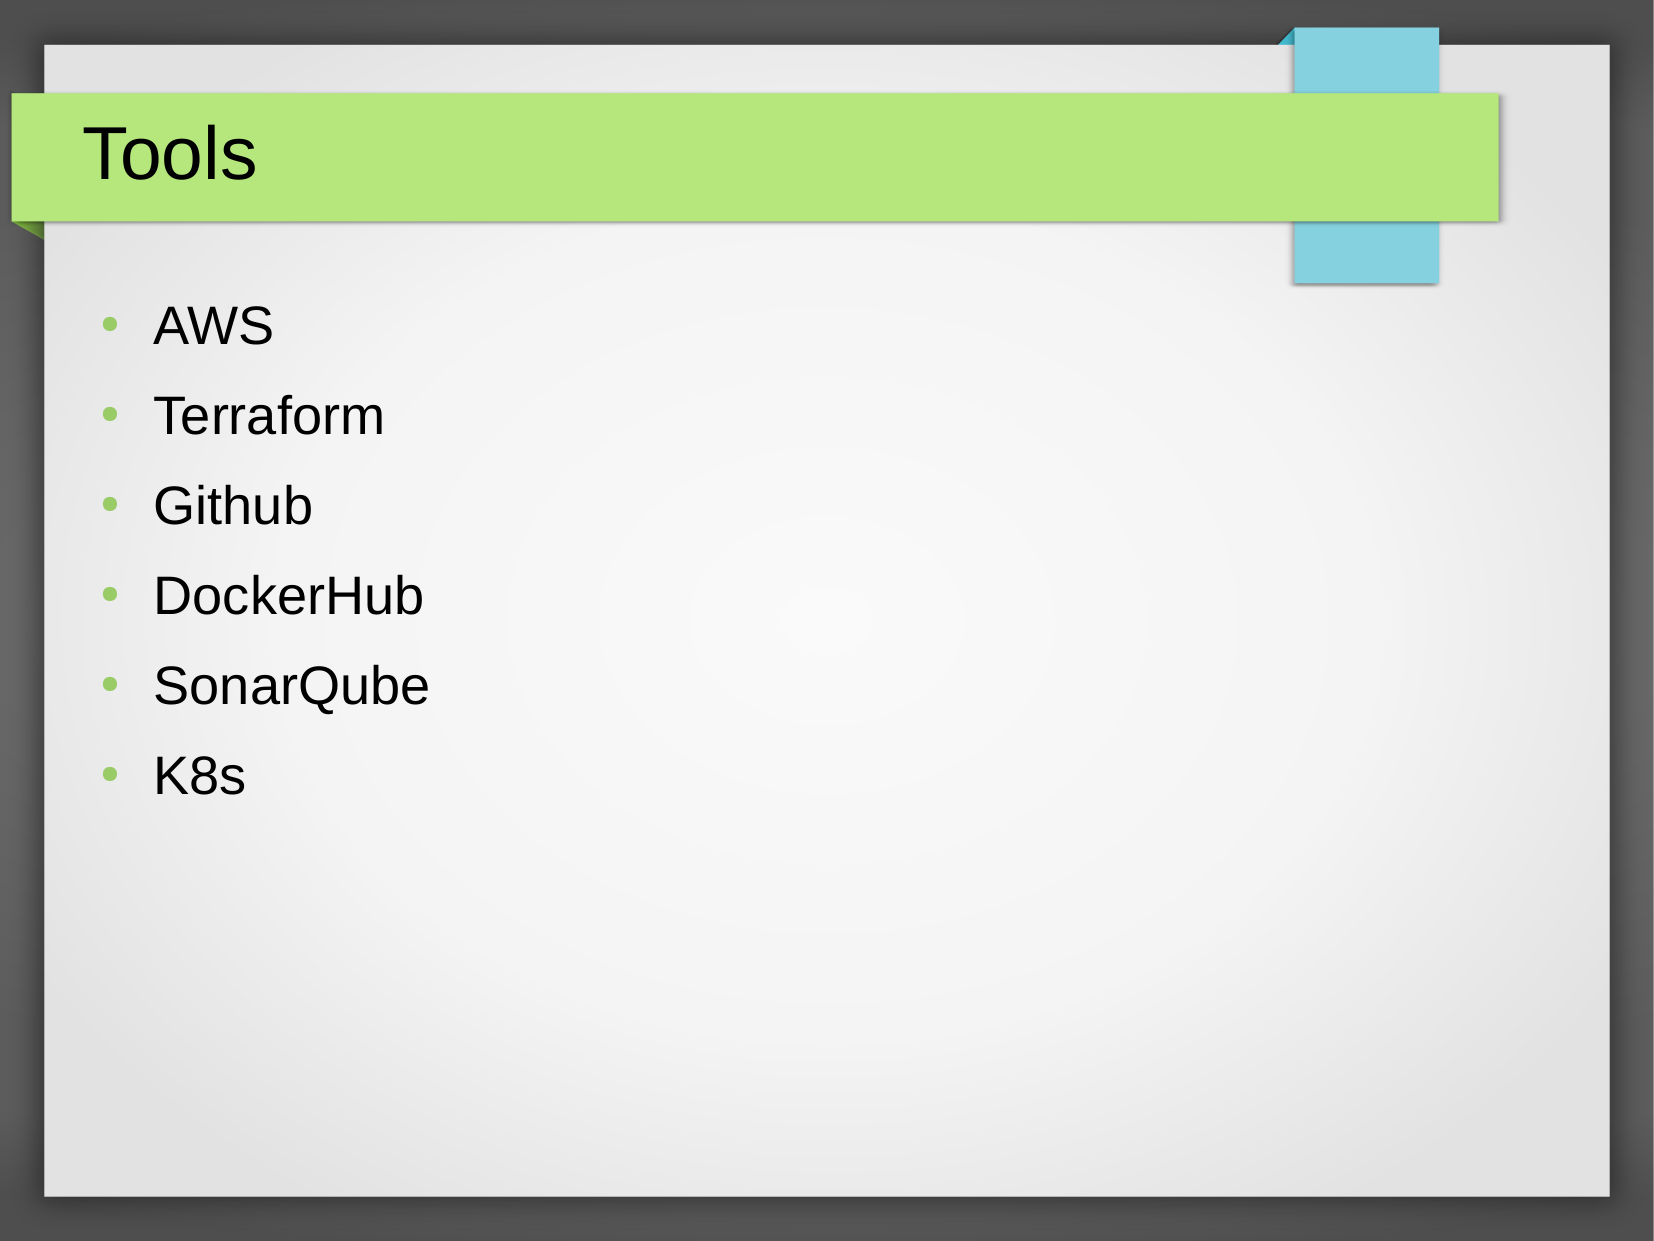

# Tools
AWS
Terraform
Github
DockerHub
SonarQube
K8s